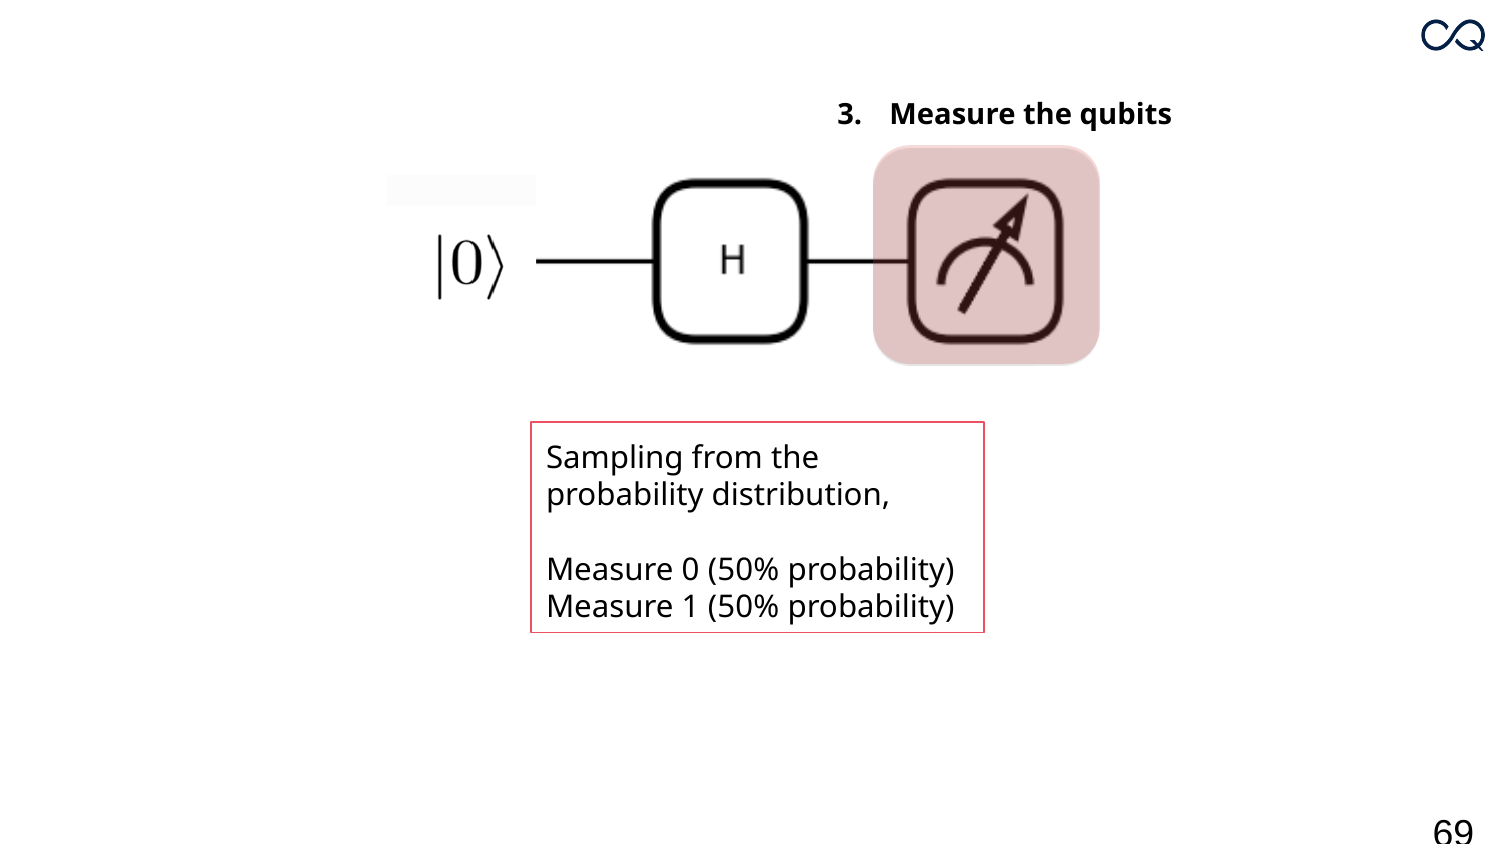

Measure the qubits
Sampling from the probability distribution,
Measure 0 (50% probability)
Measure 1 (50% probability)